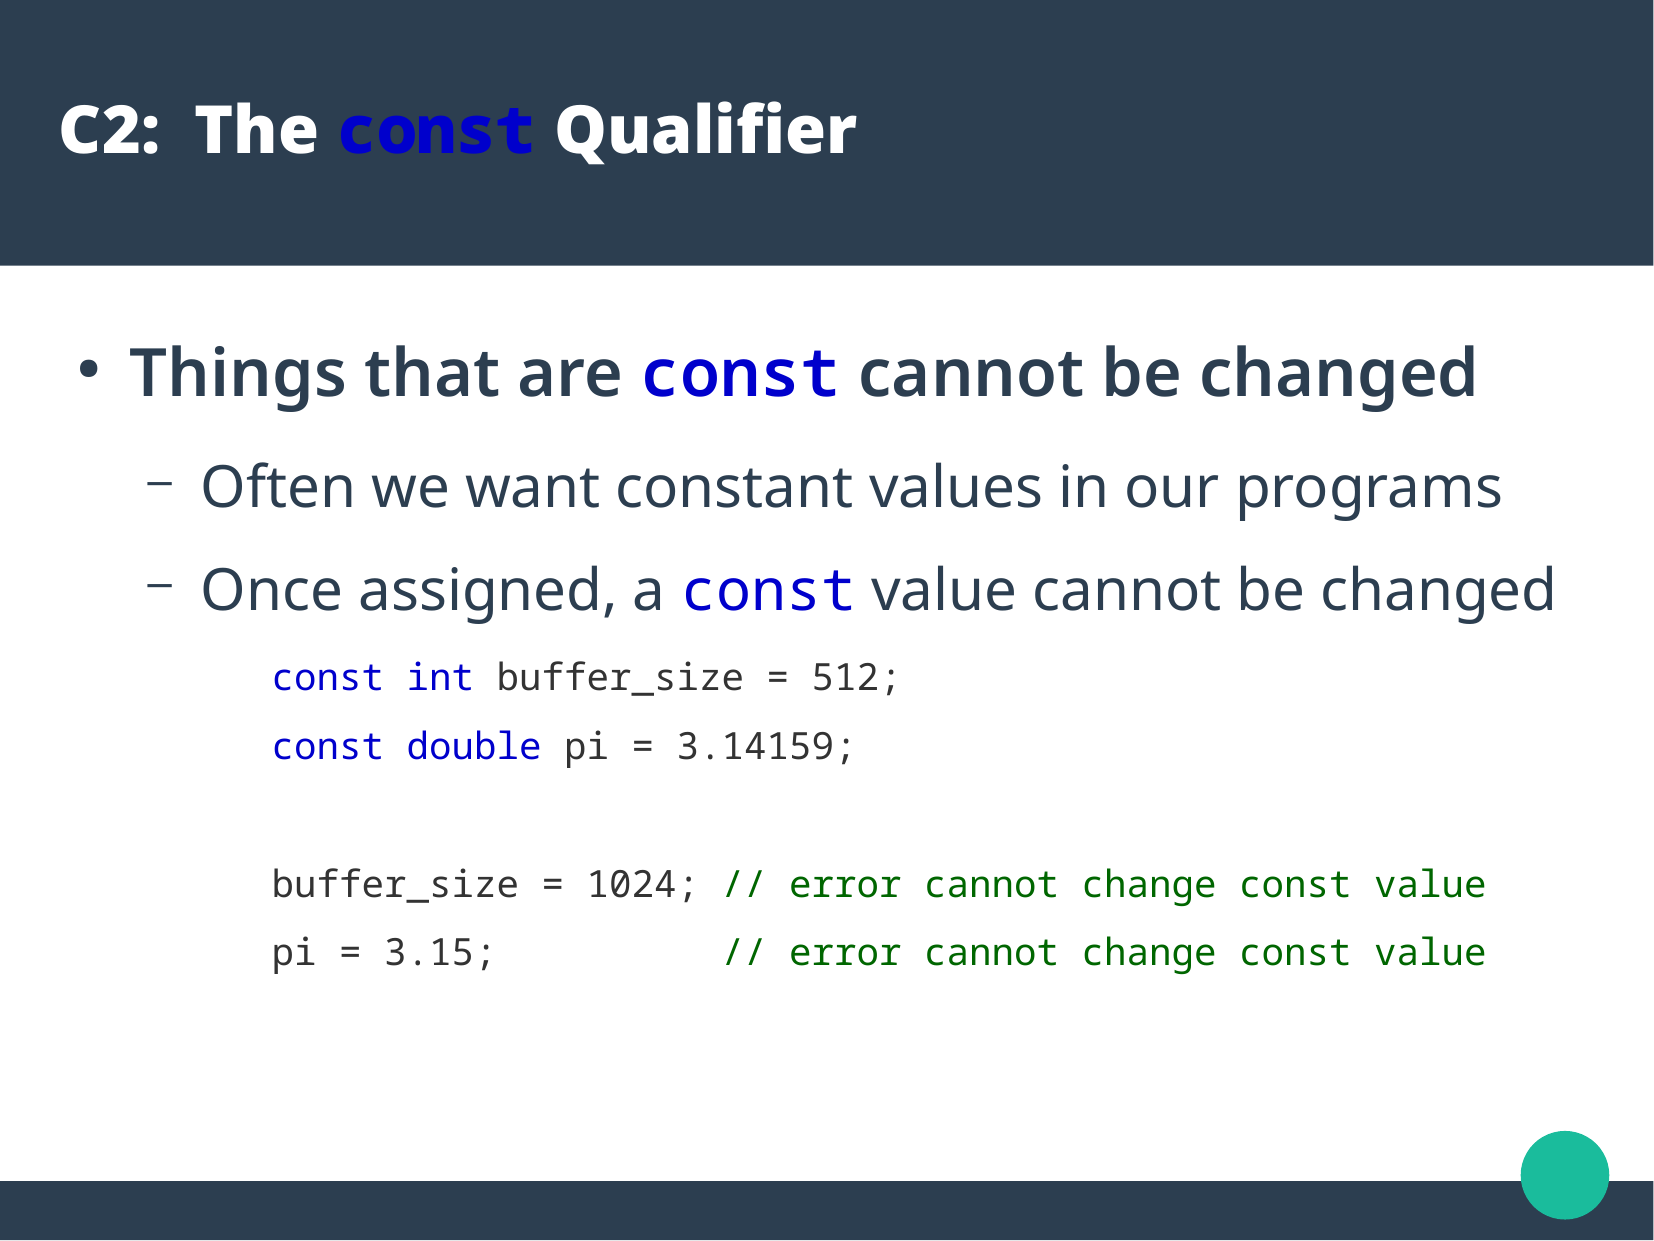

# C2: The const Qualifier
Things that are const cannot be changed
Often we want constant values in our programs
Once assigned, a const value cannot be changed
const int buffer_size = 512;
const double pi = 3.14159;
buffer_size = 1024; // error cannot change const value
pi = 3.15; // error cannot change const value